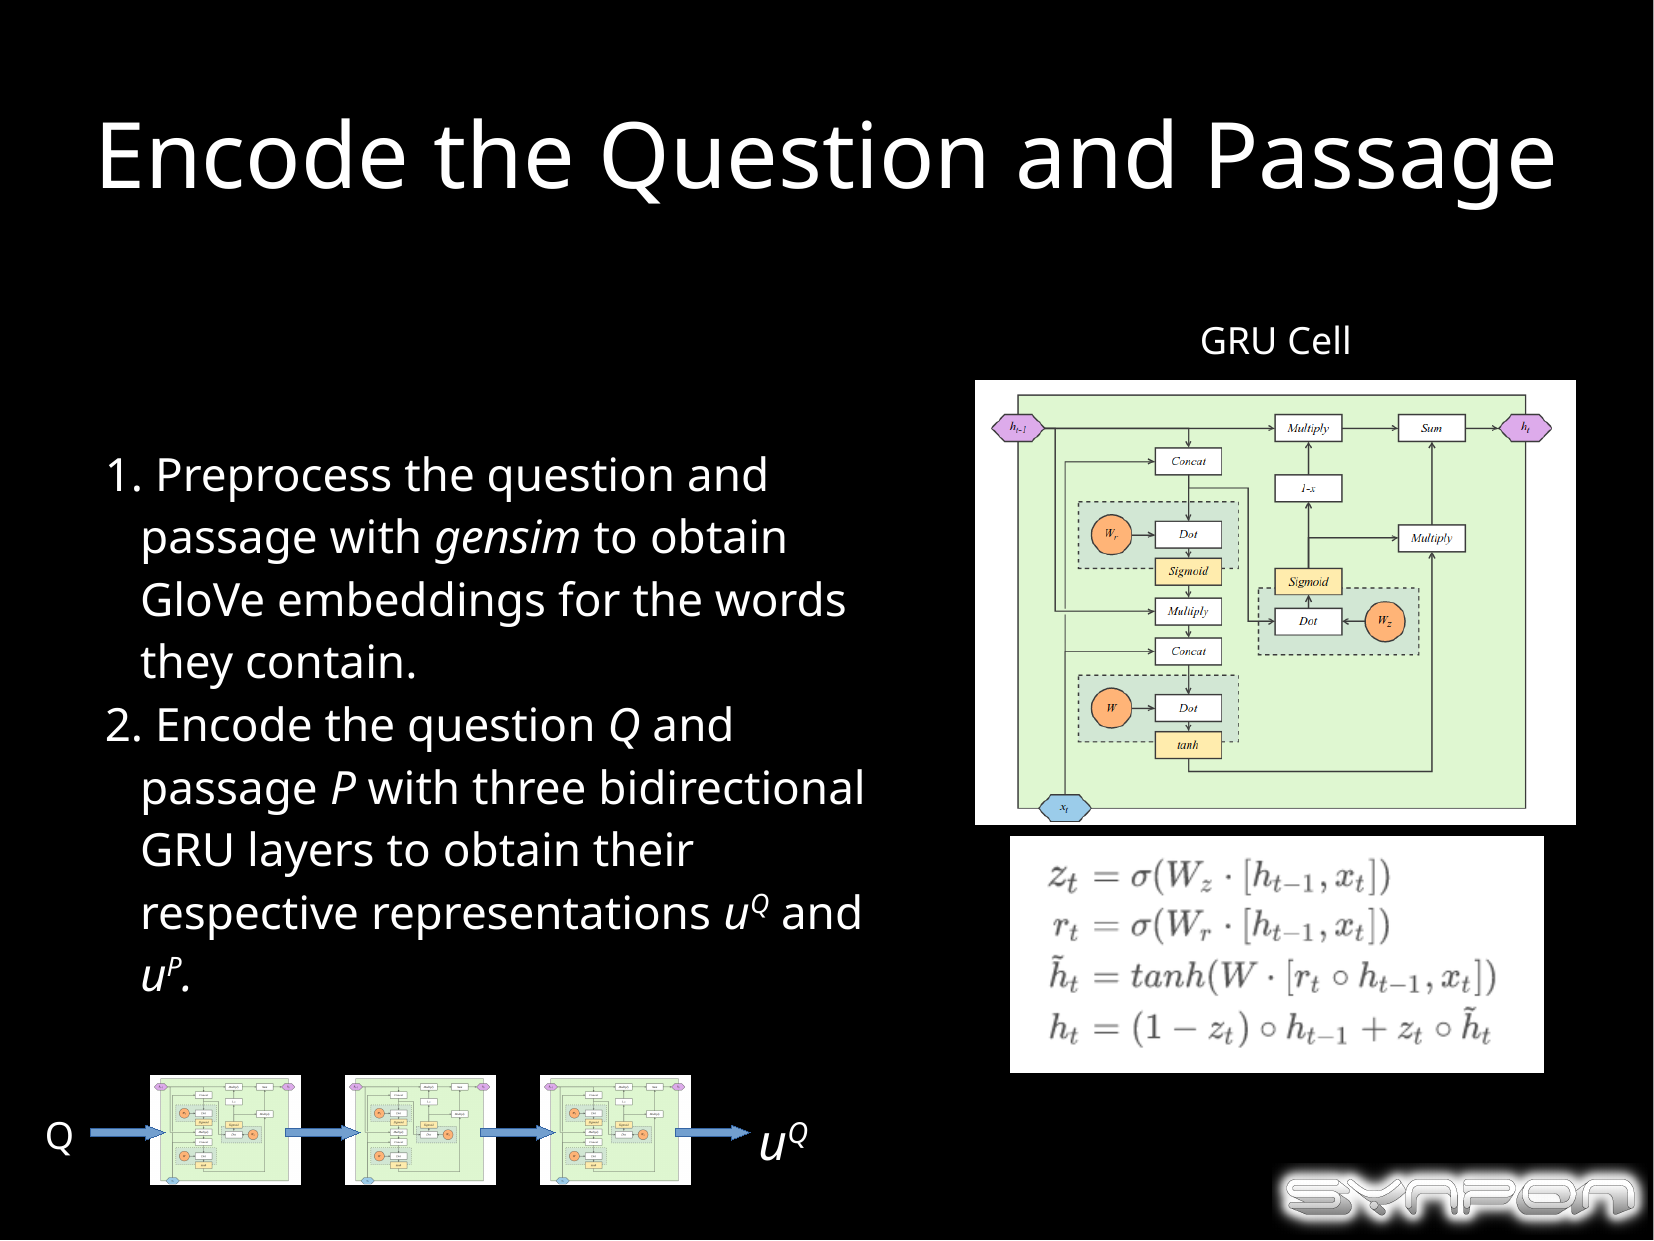

# Encode the Question and Passage
GRU Cell
 Preprocess the question and passage with gensim to obtain GloVe embeddings for the words they contain.
 Encode the question Q and passage P with three bidirectional GRU layers to obtain their respective representations uQ and uP.
uQ
Q